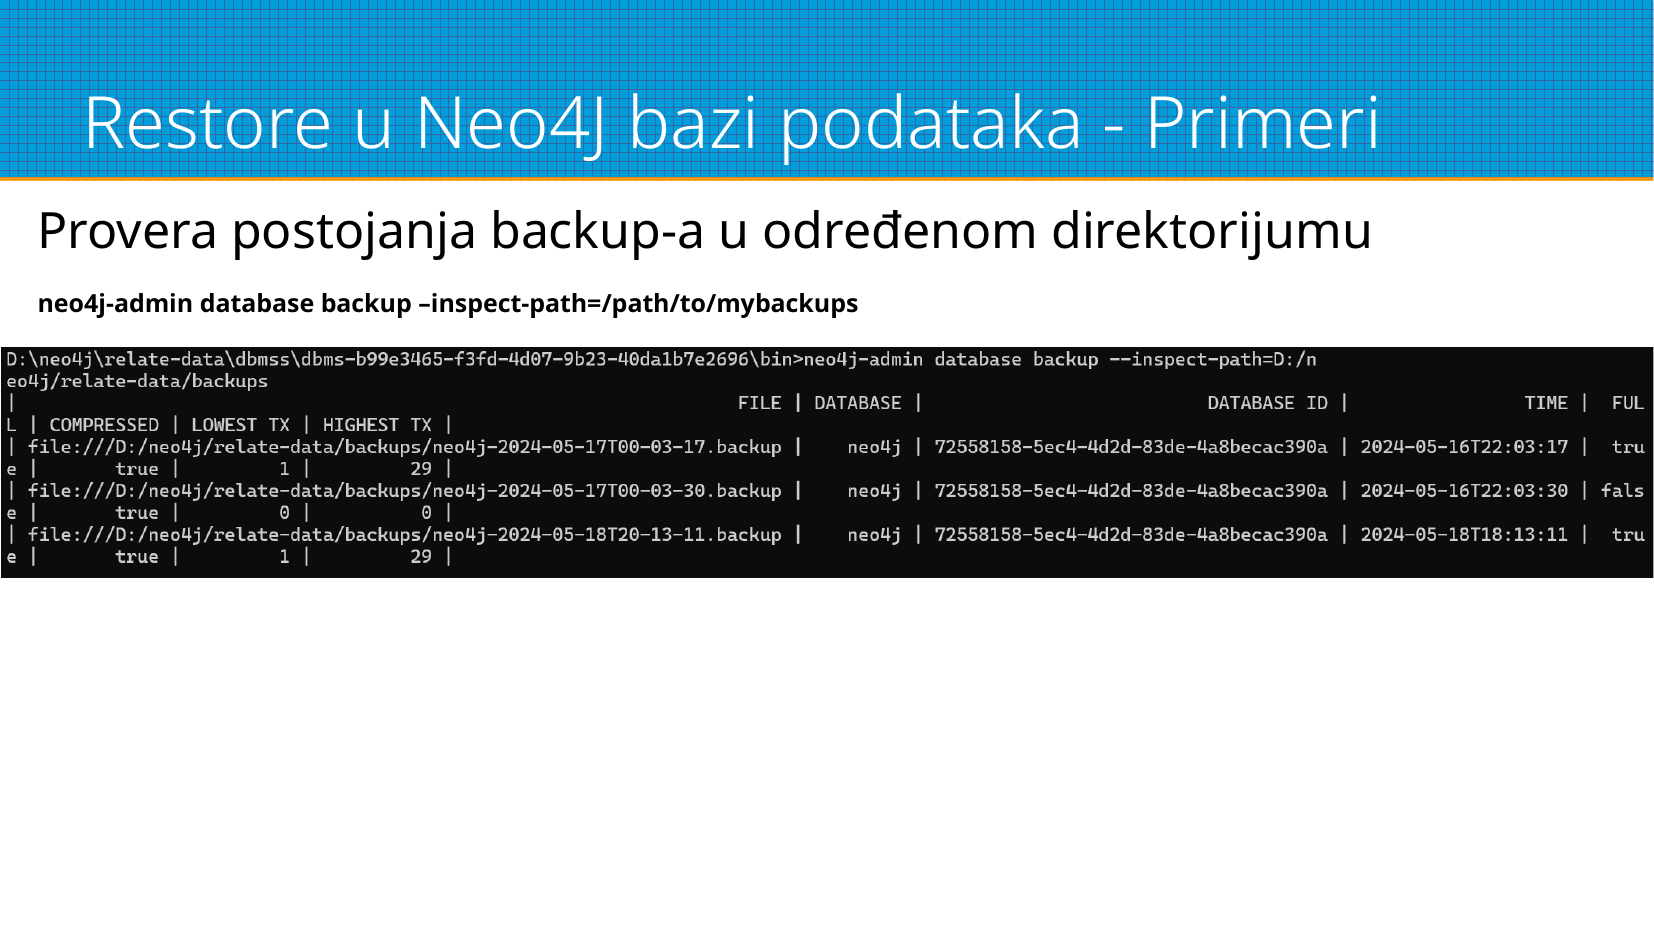

Provera postojanja backup-a u određenom direktorijumu
neo4j-admin database backup –inspect-path=/path/to/mybackups
:
# Restore u Neo4J bazi podataka - Primeri